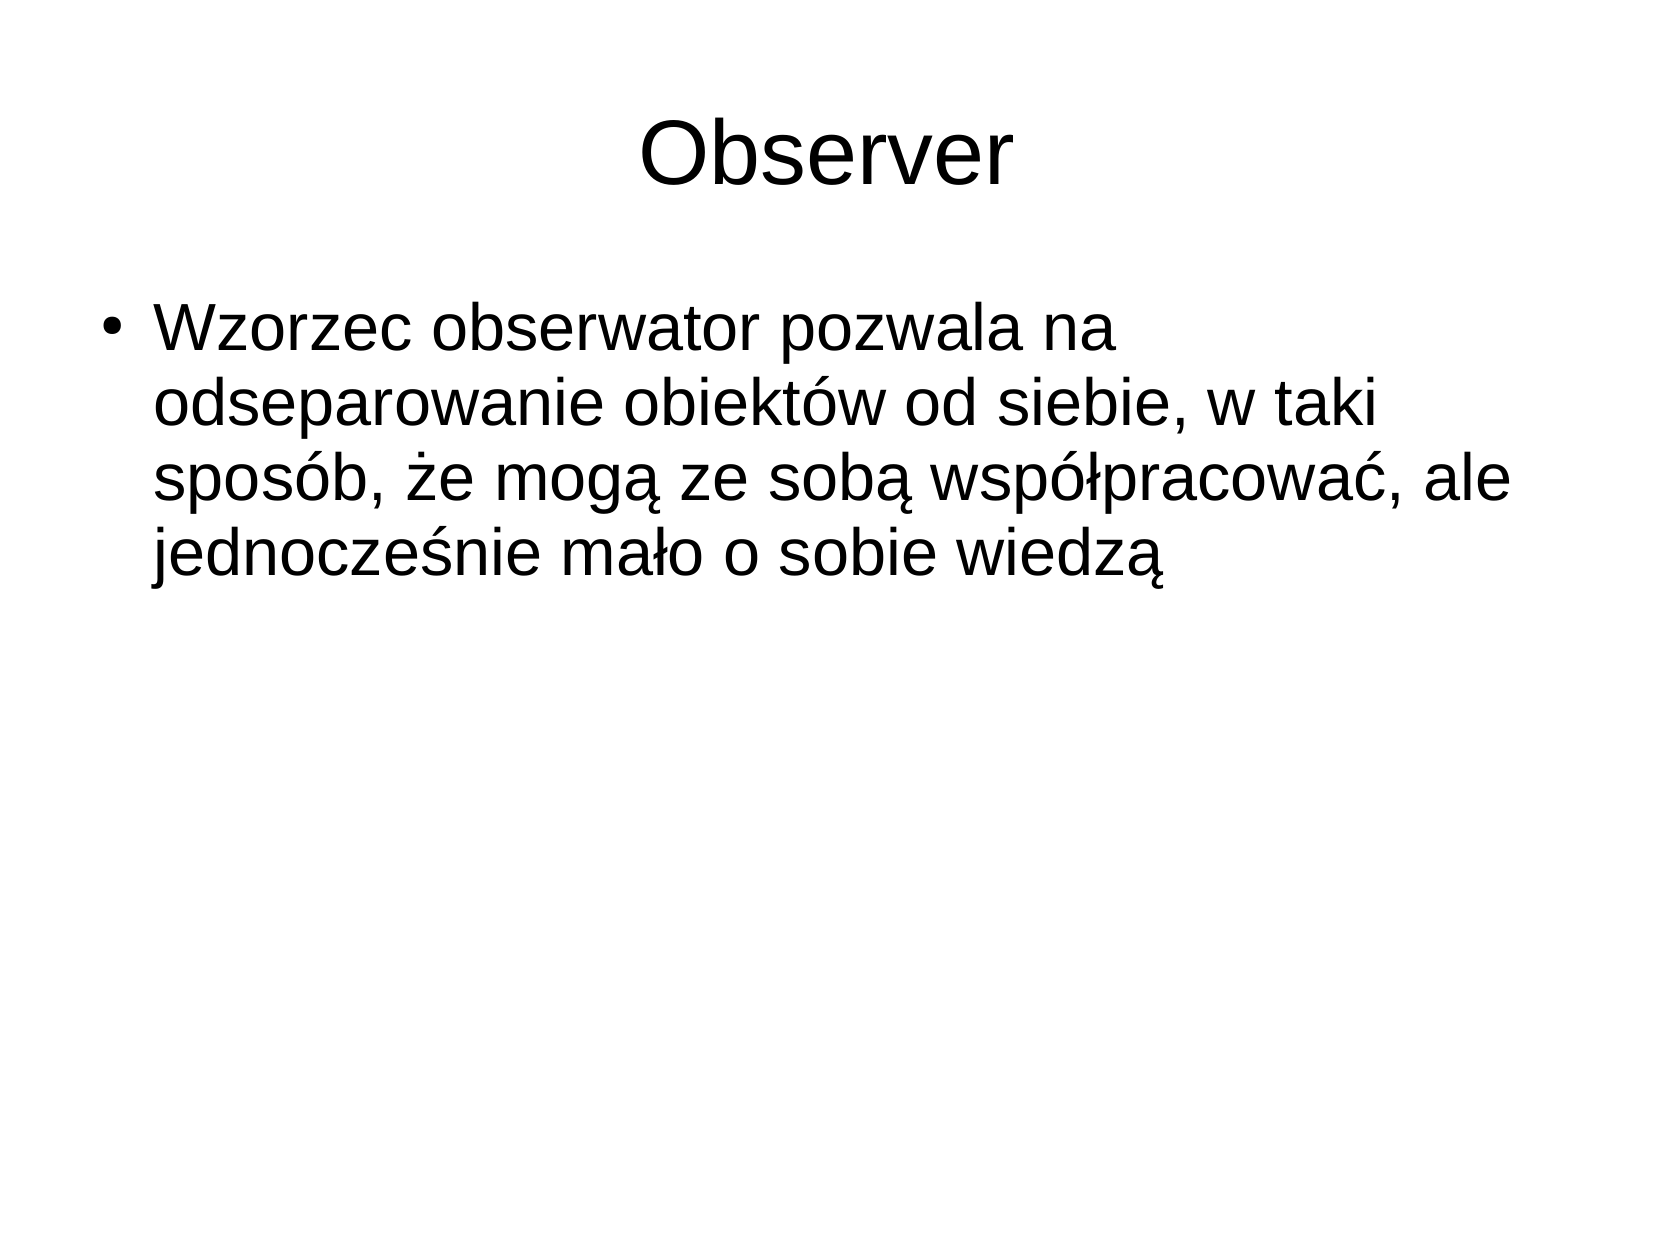

# Observer
Wzorzec obserwator pozwala na odseparowanie obiektów od siebie, w taki sposób, że mogą ze sobą współpracować, ale jednocześnie mało o sobie wiedzą